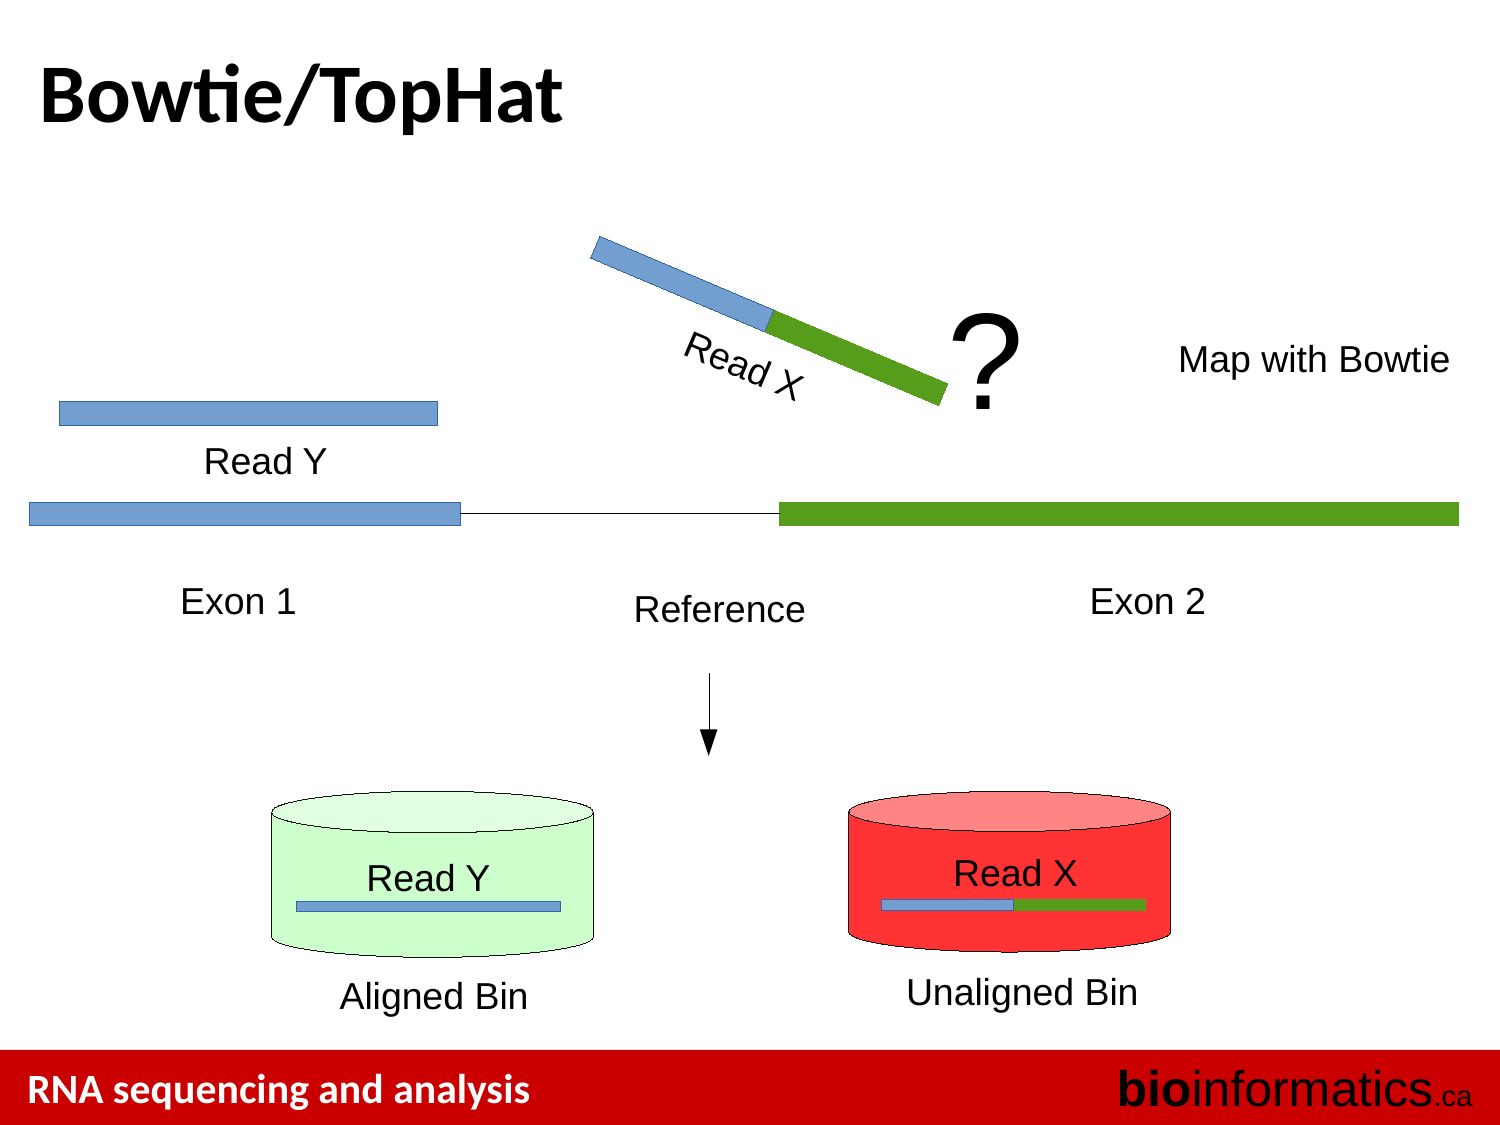

# Bowtie/TopHat
?
Map with Bowtie
Read X
Read Y
Exon 1
Exon 2
Reference
Read X
Read Y
Unaligned Bin
Aligned Bin